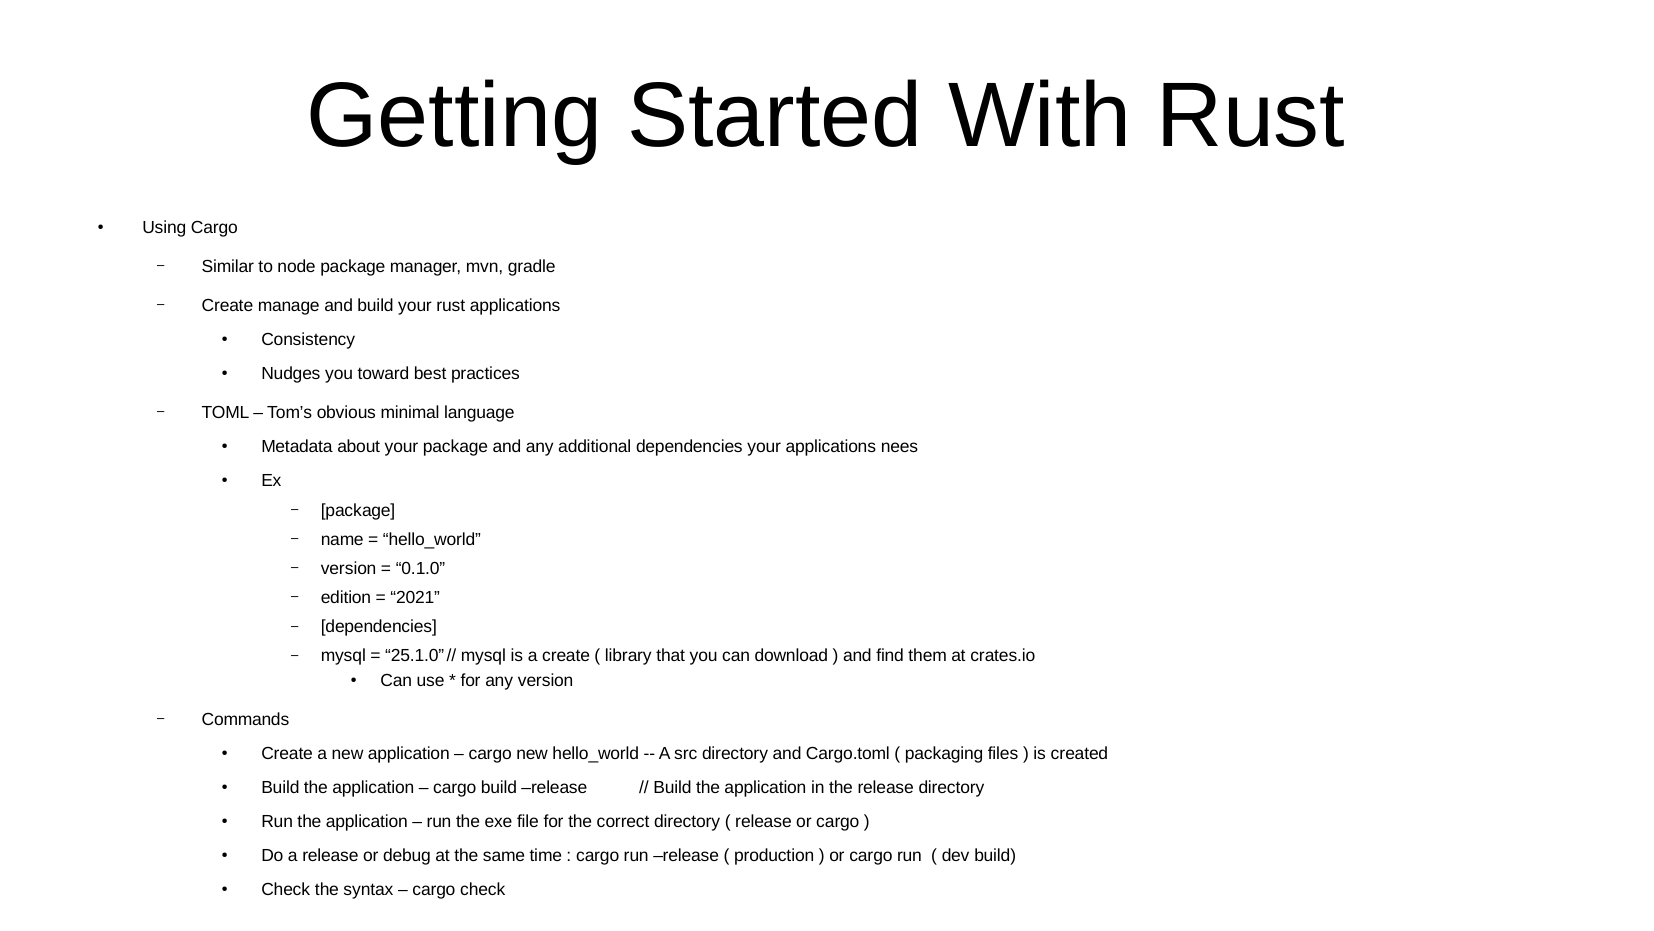

# Getting Started With Rust
Using Cargo
Similar to node package manager, mvn, gradle
Create manage and build your rust applications
Consistency
Nudges you toward best practices
TOML – Tom’s obvious minimal language
Metadata about your package and any additional dependencies your applications nees
Ex
[package]
name = “hello_world”
version = “0.1.0”
edition = “2021”
[dependencies]
mysql = “25.1.0”			// mysql is a create ( library that you can download ) and find them at crates.io
Can use * for any version
Commands
Create a new application – cargo new hello_world -- A src directory and Cargo.toml ( packaging files ) is created
Build the application – cargo build –release 		// Build the application in the release directory
Run the application – run the exe file for the correct directory ( release or cargo )
Do a release or debug at the same time : cargo run –release ( production ) or cargo run ( dev build)
Check the syntax – cargo check